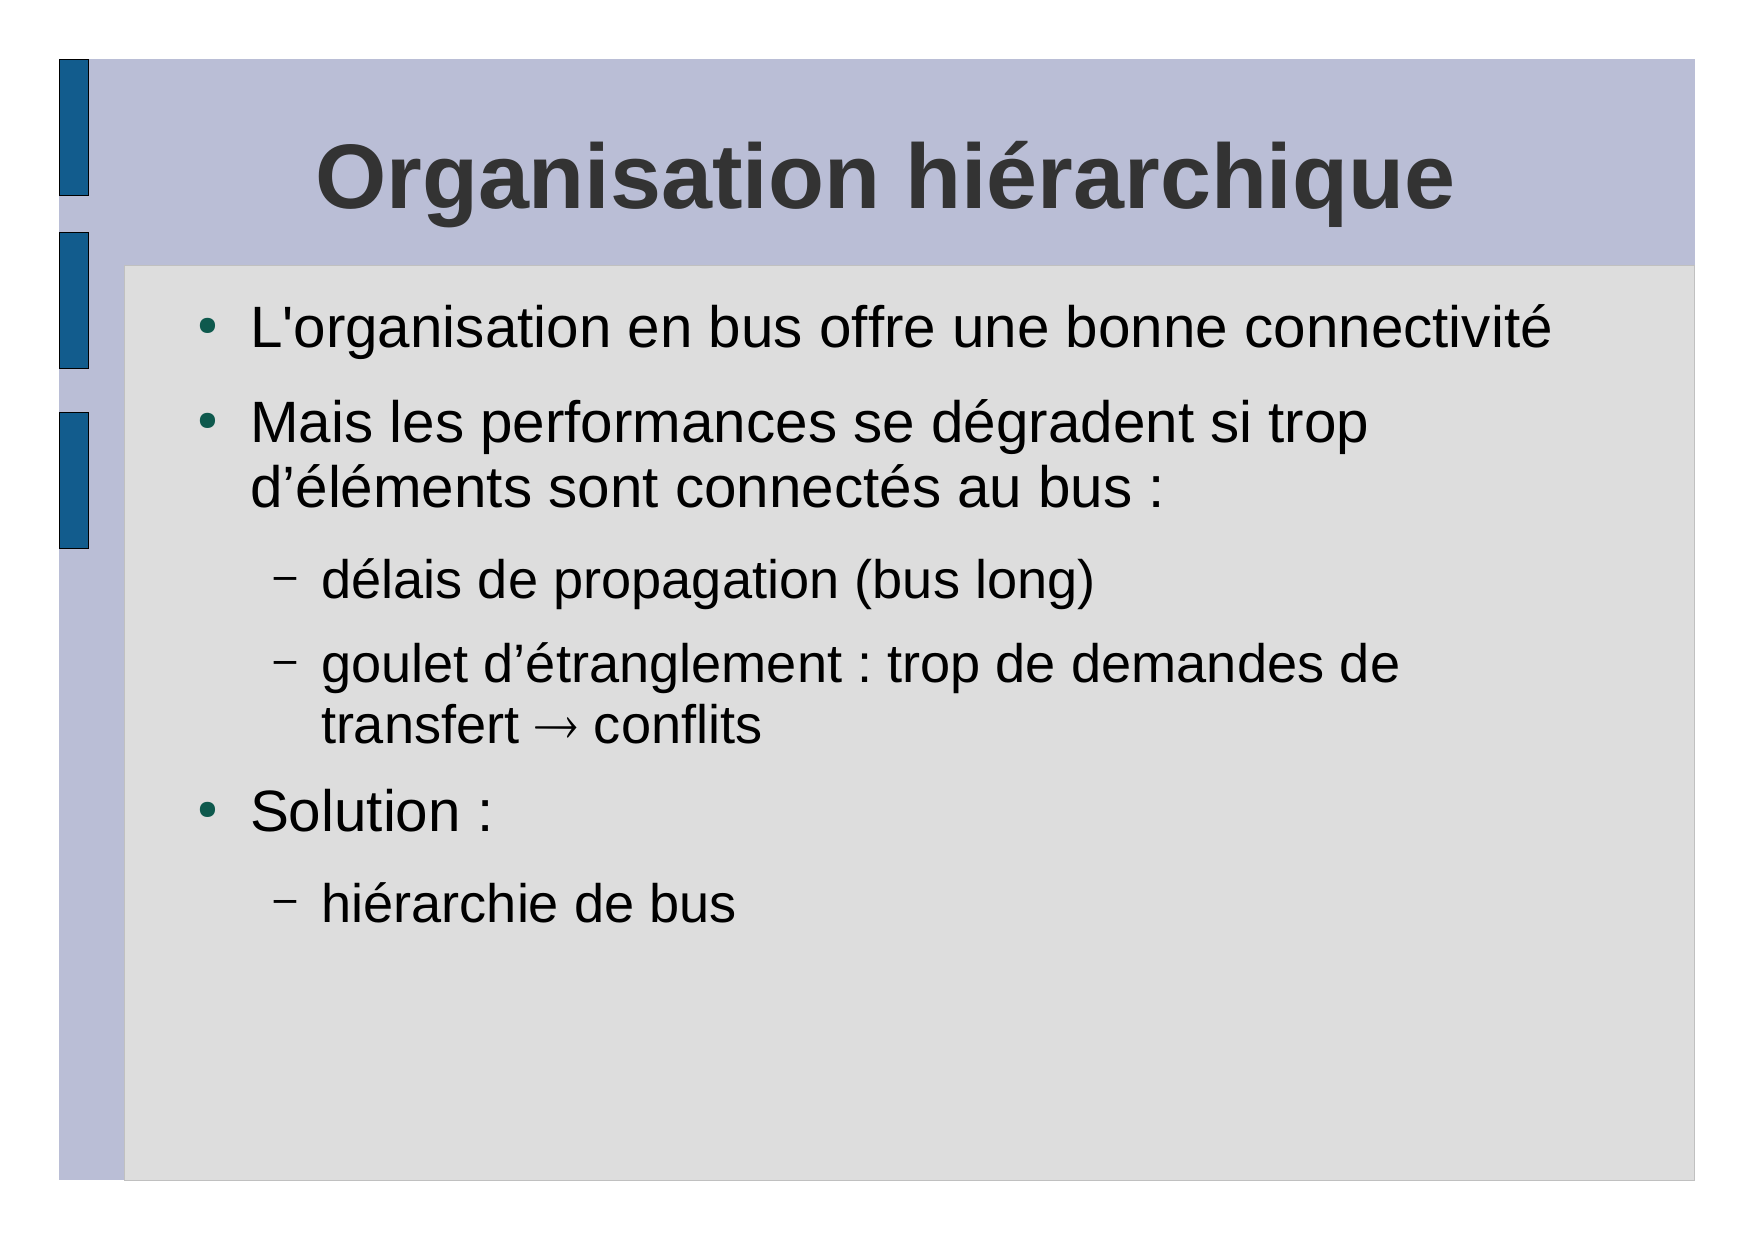

# Organisation hiérarchique
L'organisation en bus offre une bonne connectivité
Mais les performances se dégradent si trop d’éléments sont connectés au bus :
délais de propagation (bus long)
goulet d’étranglement : trop de demandes de transfert  conflits
Solution :
hiérarchie de bus